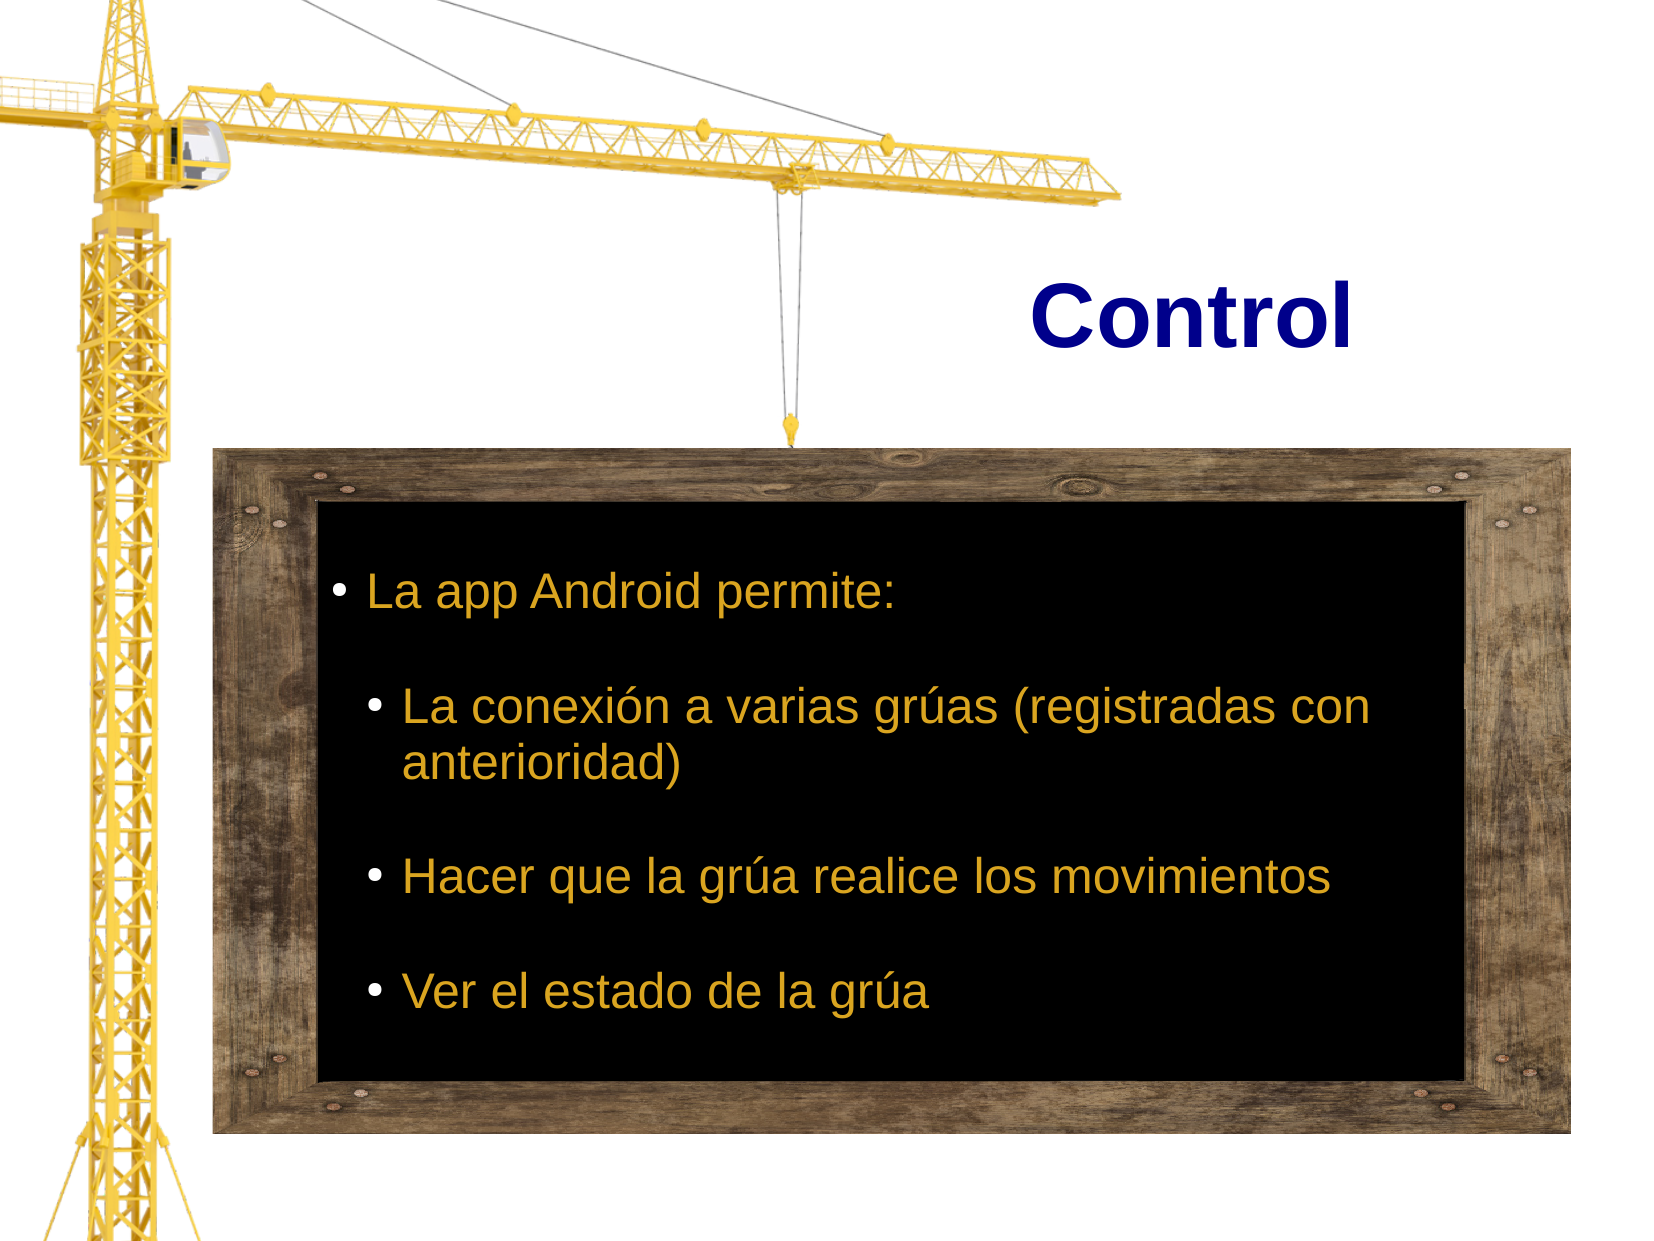

# Control
La app Android permite:
La conexión a varias grúas (registradas con anterioridad)
Hacer que la grúa realice los movimientos
Ver el estado de la grúa